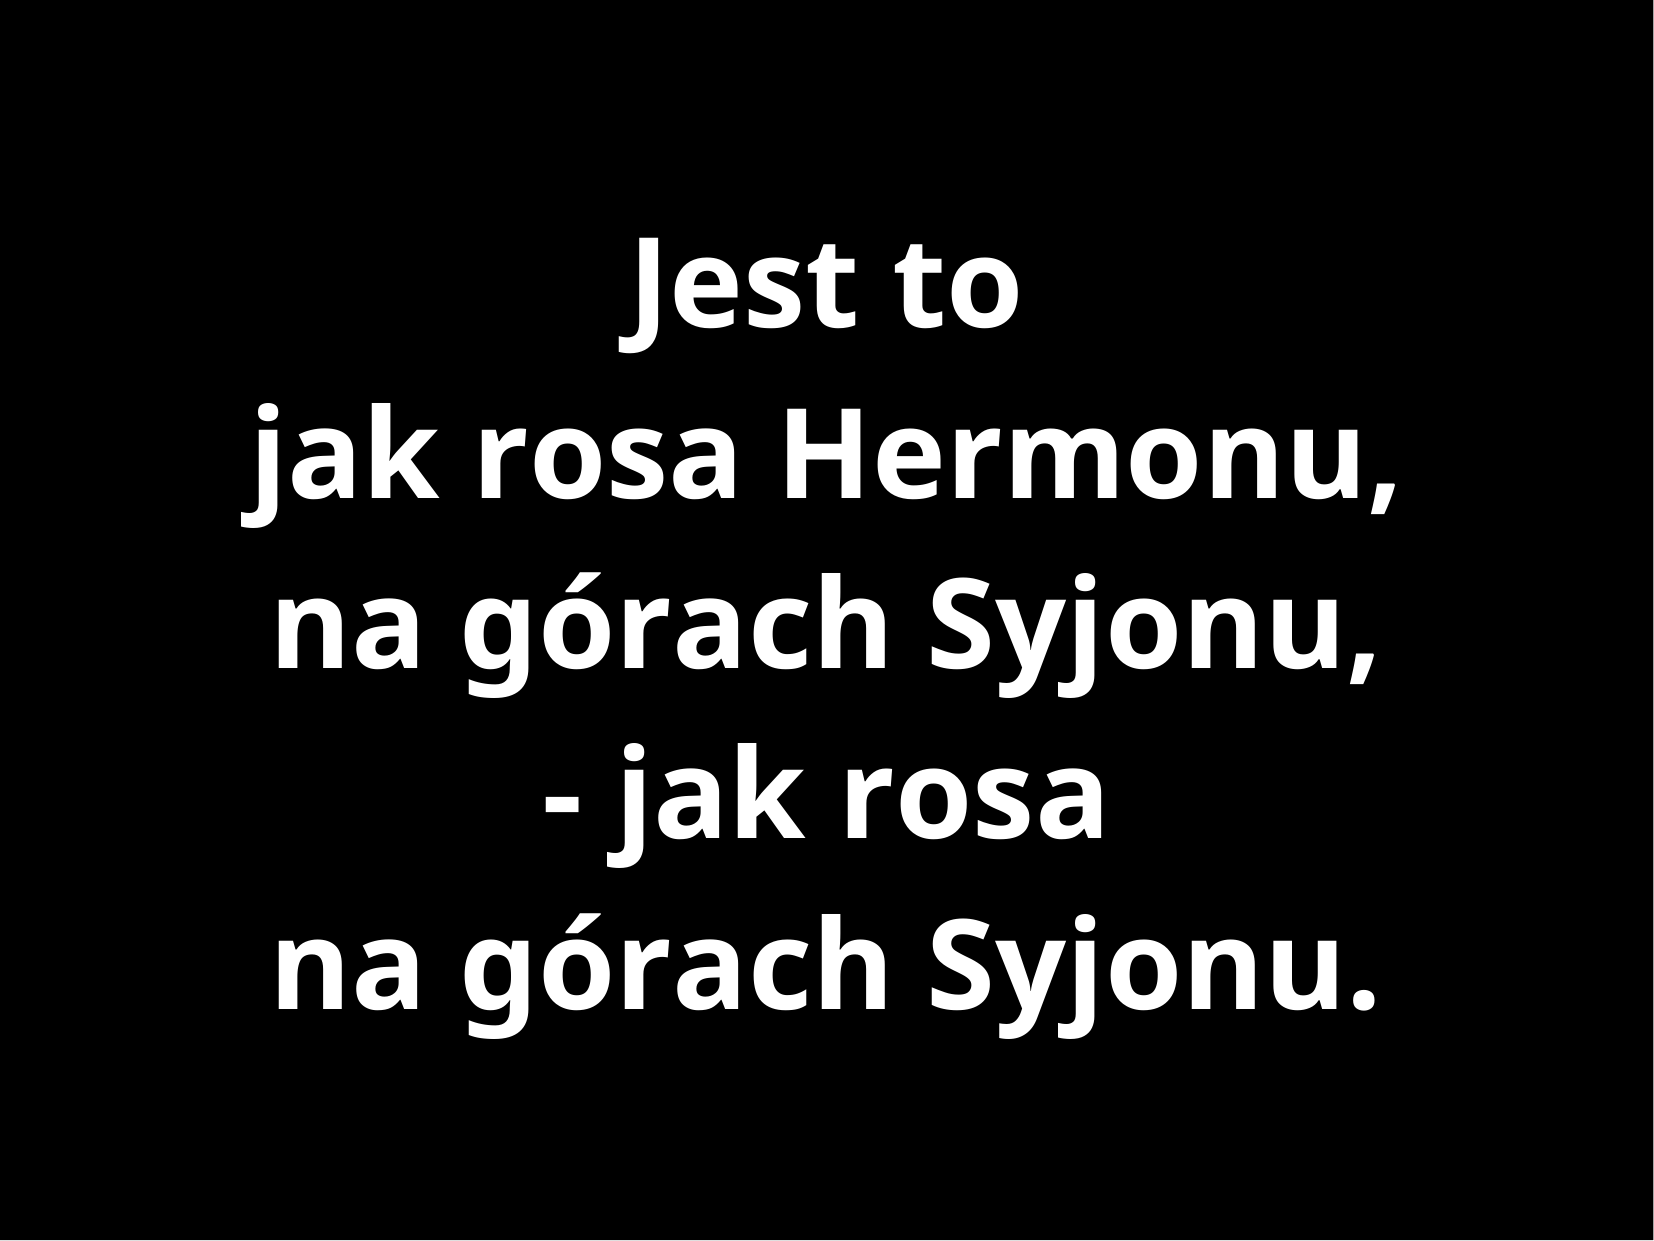

# Jest to jak rosa Hermonu, na górach Syjonu, - jak rosa na górach Syjonu.